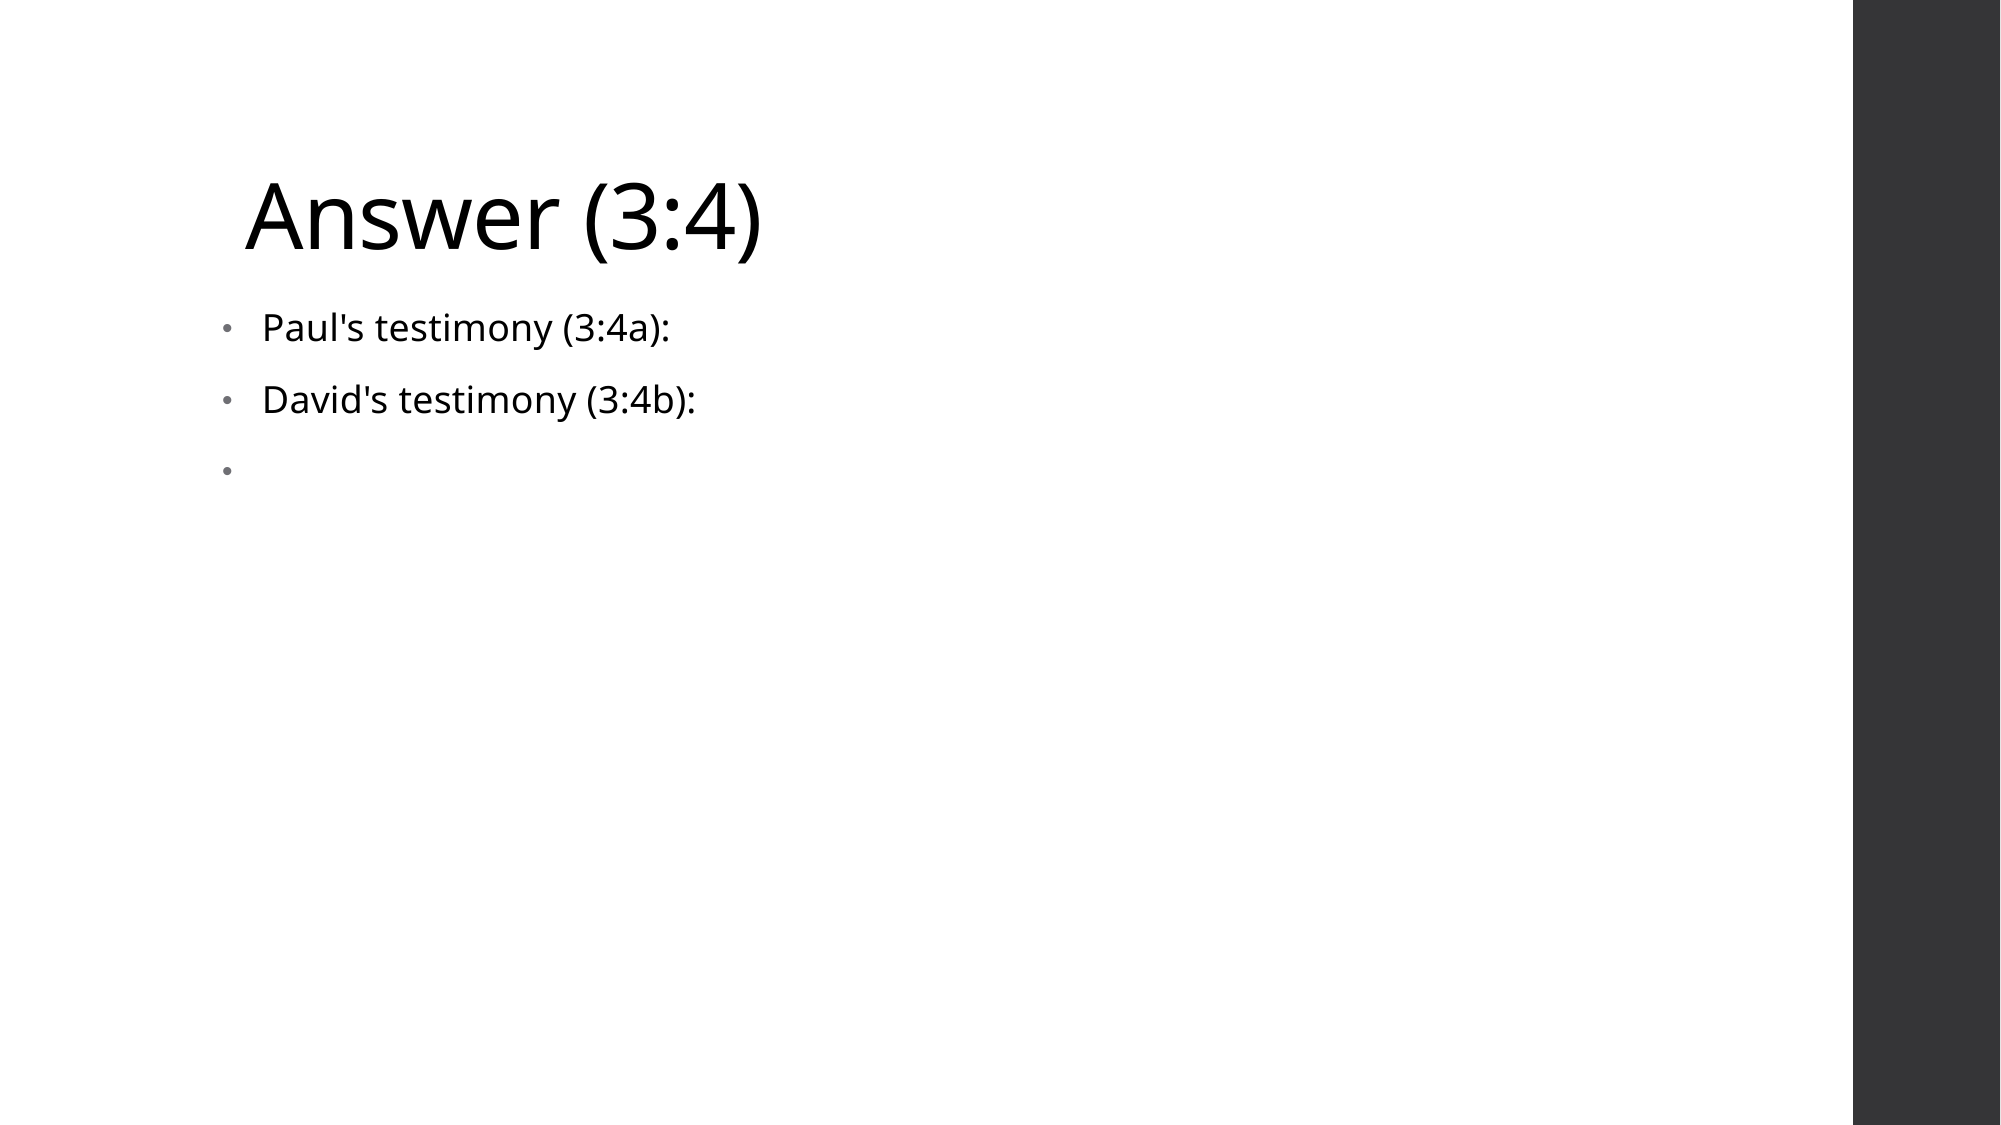

# Answer (3:4)
 Paul's testimony (3:4a):
 David's testimony (3:4b):